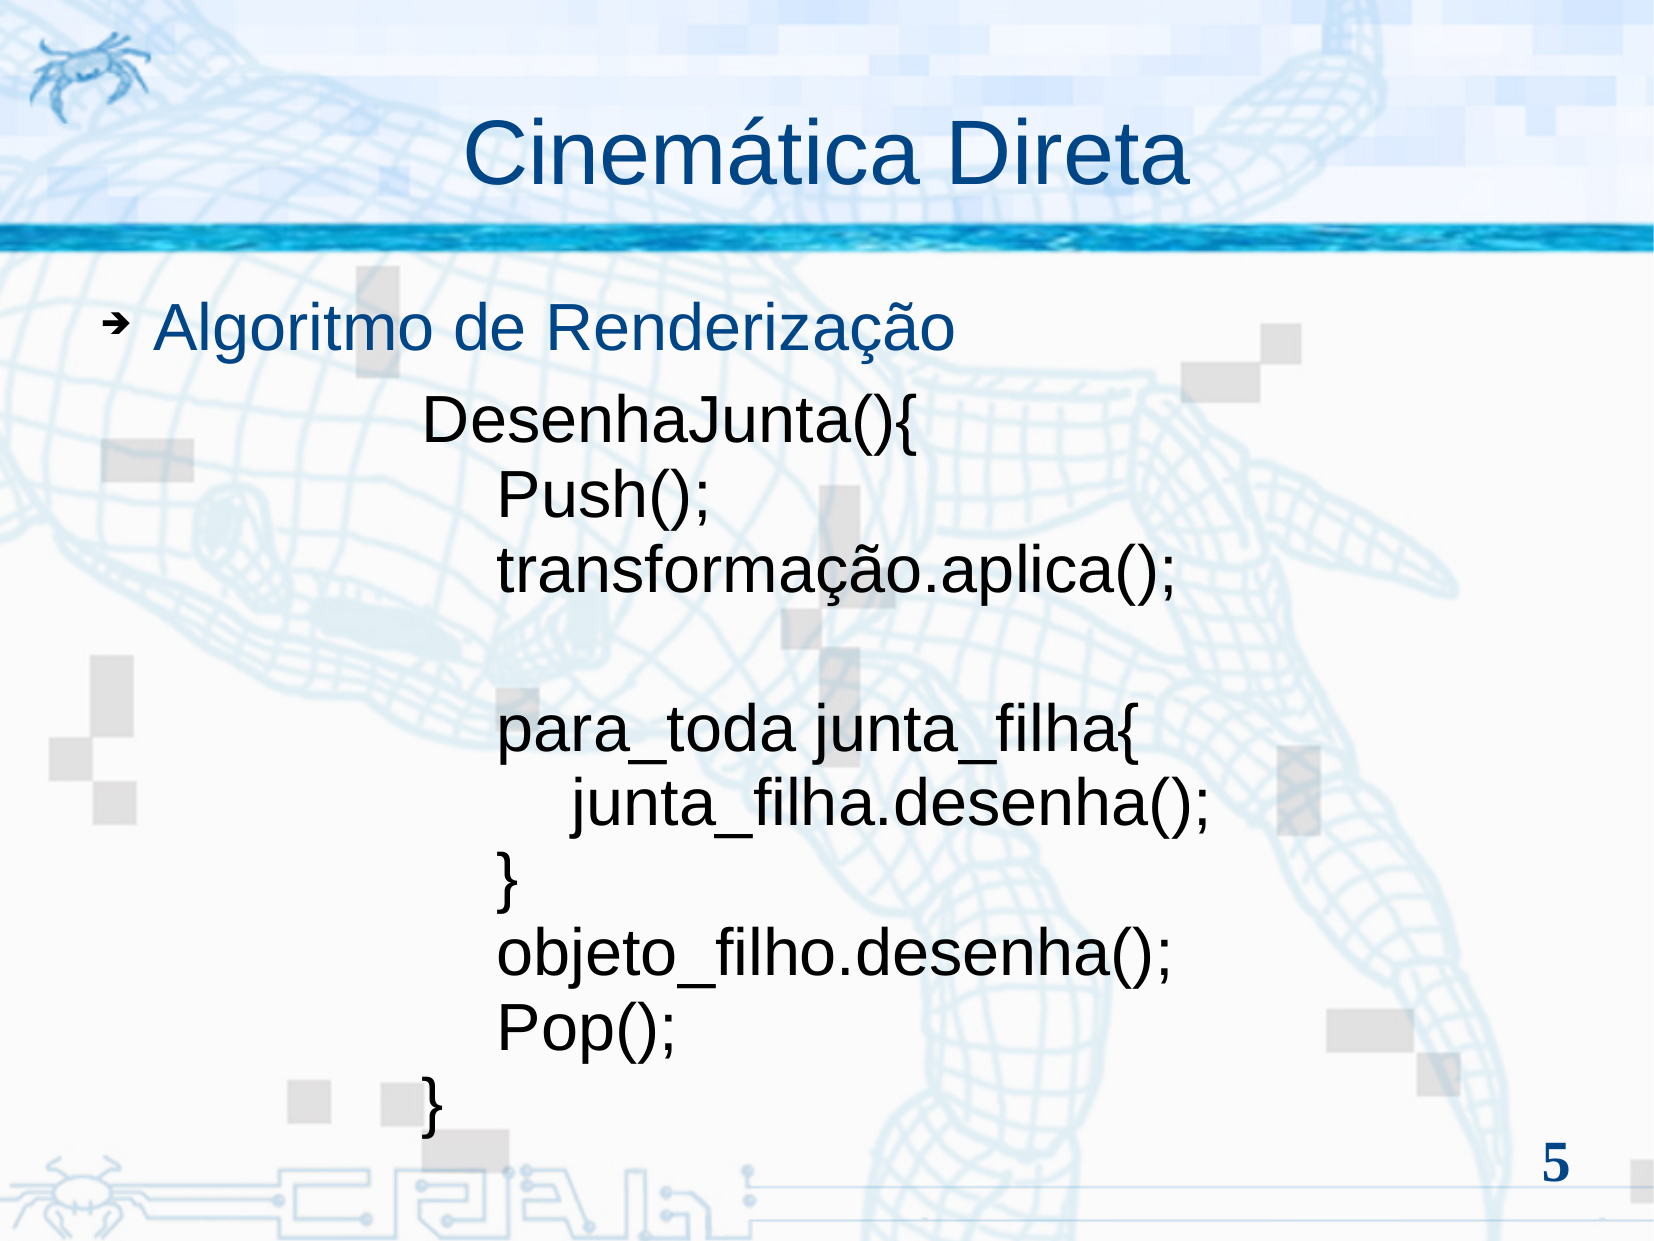

# Cinemática Direta
Algoritmo de Renderização
DesenhaJunta(){
	Push();
	transformação.aplica();
	para_toda junta_filha{
		junta_filha.desenha();
	}
	objeto_filho.desenha();
	Pop();
}
5